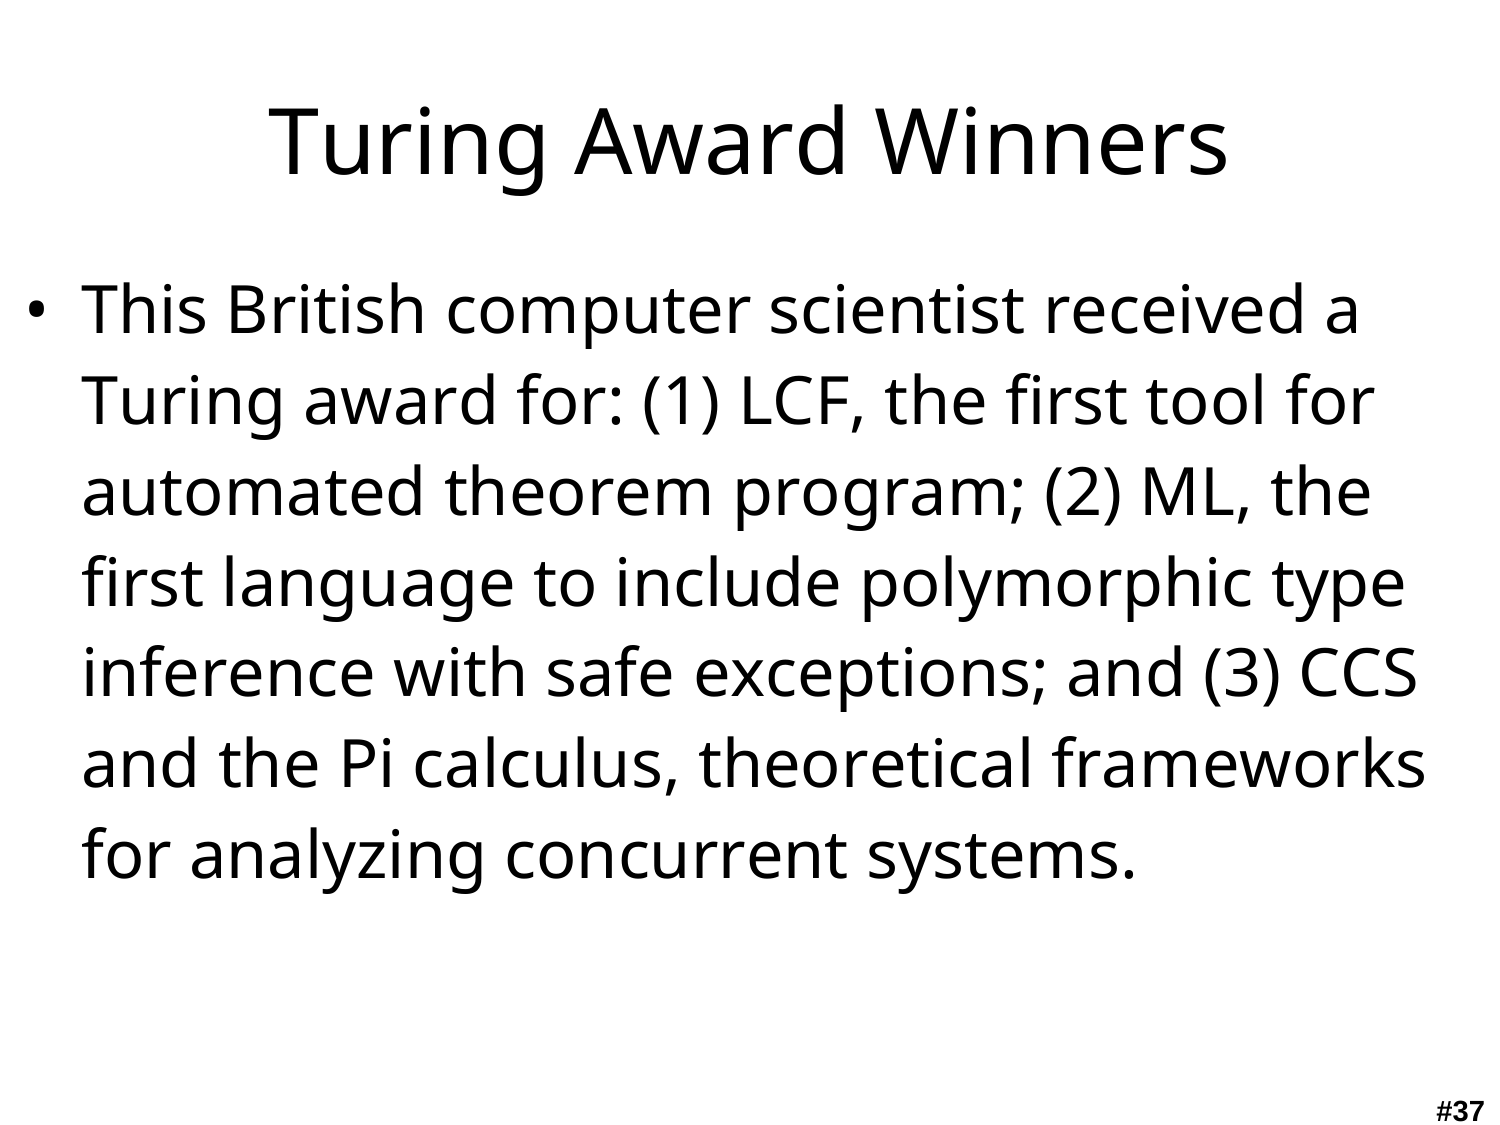

# Turing Award Winners
This British computer scientist received a Turing award for: (1) LCF, the first tool for automated theorem program; (2) ML, the first language to include polymorphic type inference with safe exceptions; and (3) CCS and the Pi calculus, theoretical frameworks for analyzing concurrent systems.
37